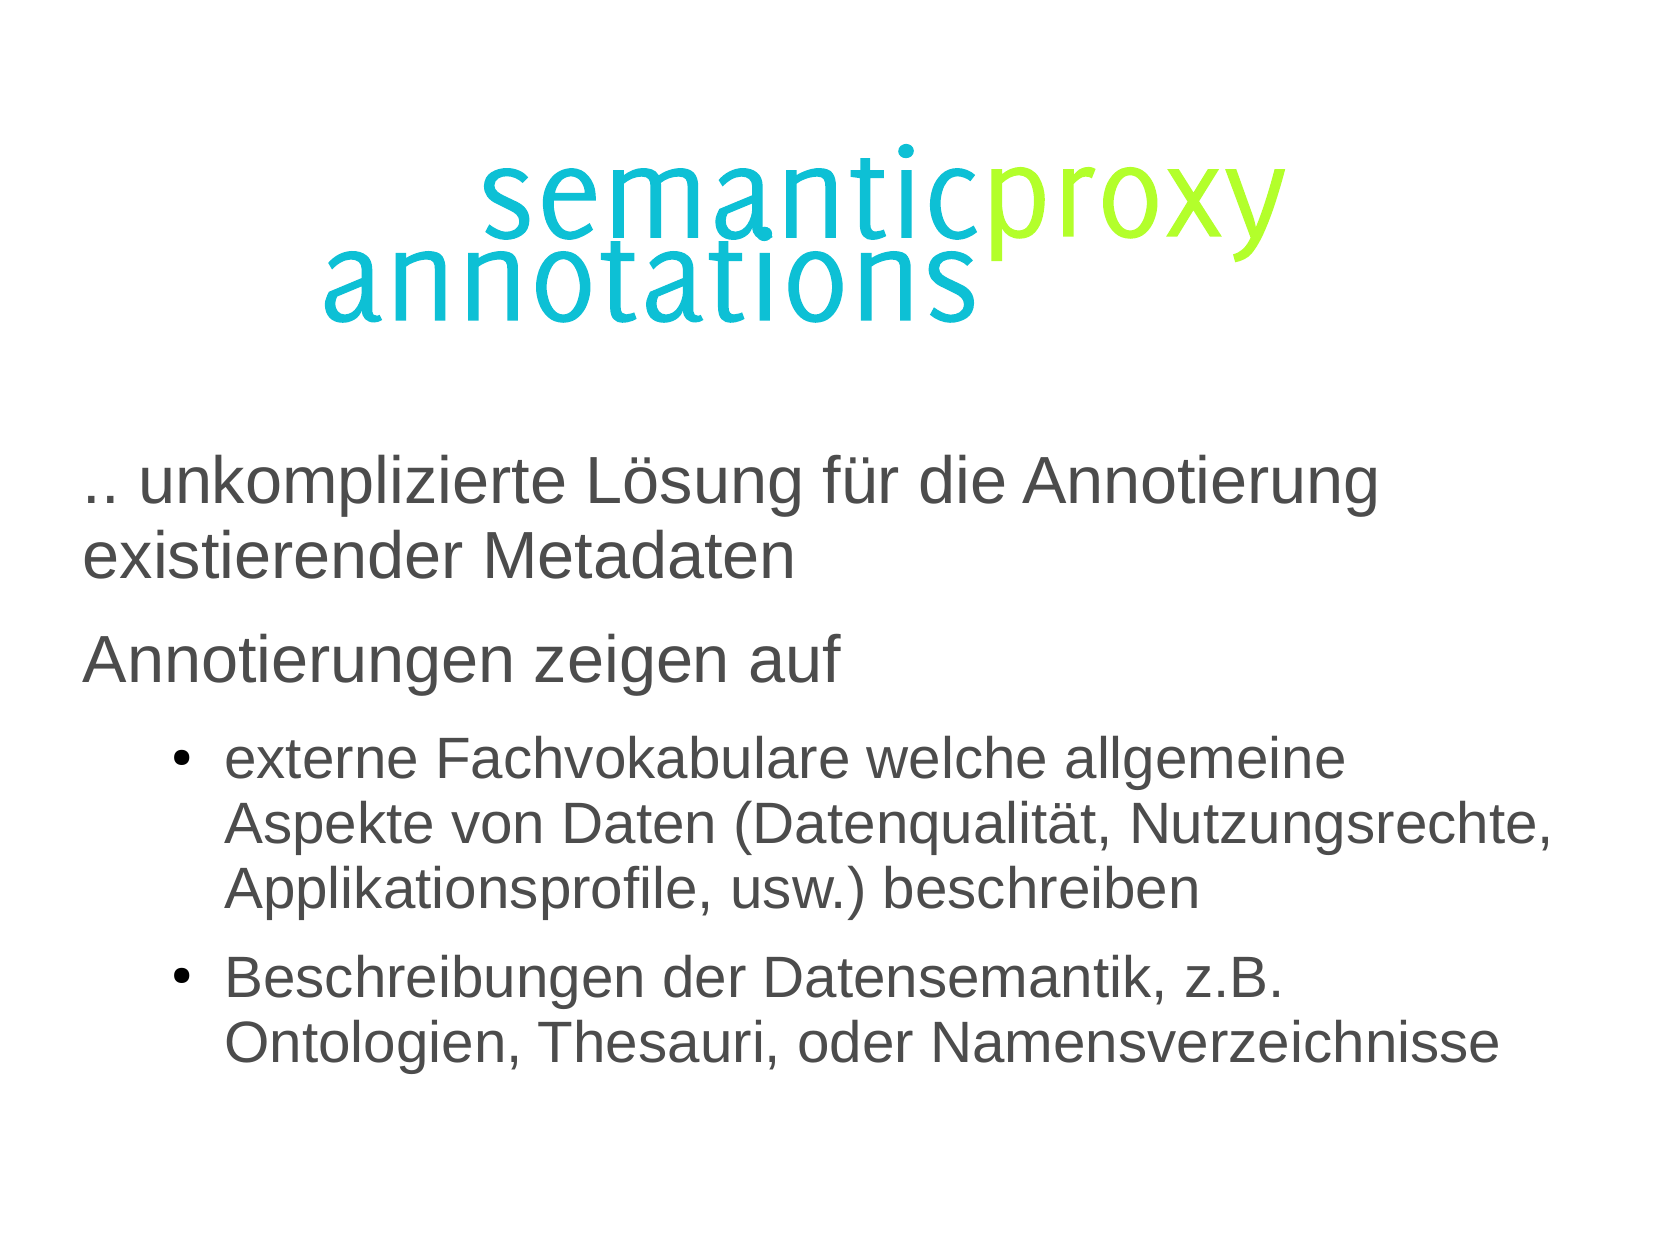

# .. unkomplizierte Lösung für die Annotierung existierender Metadaten
Annotierungen zeigen auf
externe Fachvokabulare welche allgemeine Aspekte von Daten (Datenqualität, Nutzungsrechte, Applikationsprofile, usw.) beschreiben
Beschreibungen der Datensemantik, z.B. Ontologien, Thesauri, oder Namensverzeichnisse